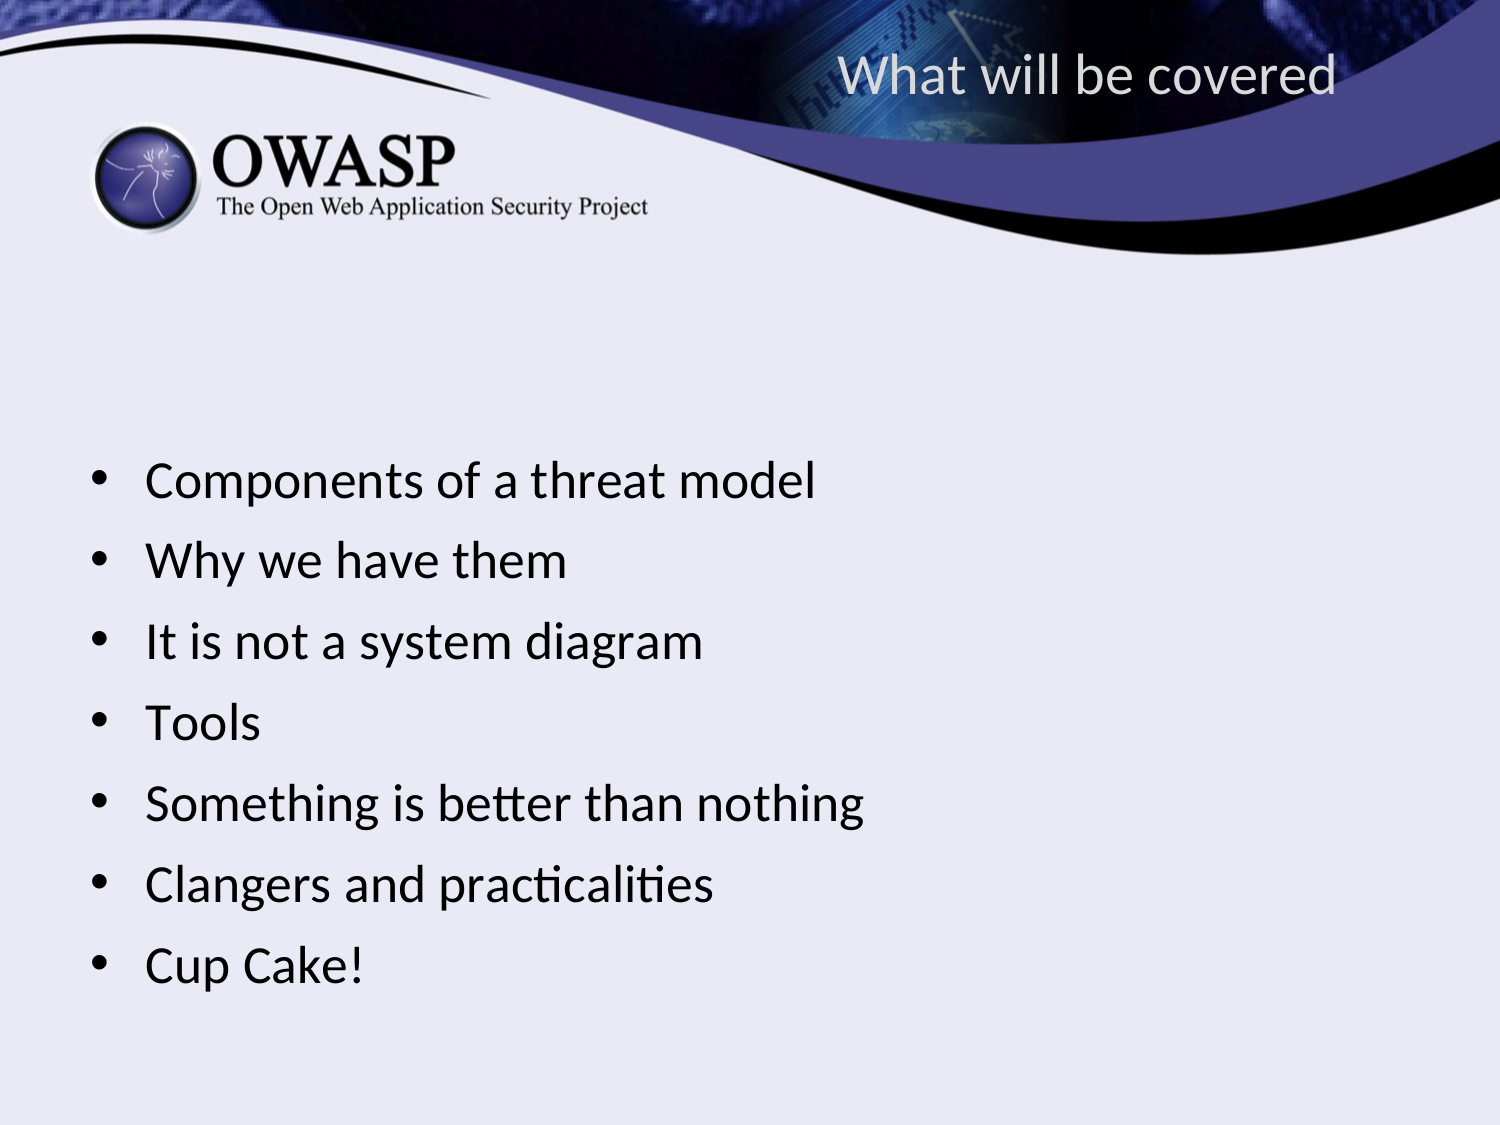

# What will be covered
Components of a threat model
Why we have them
It is not a system diagram
Tools
Something is better than nothing
Clangers and practicalities
Cup Cake!